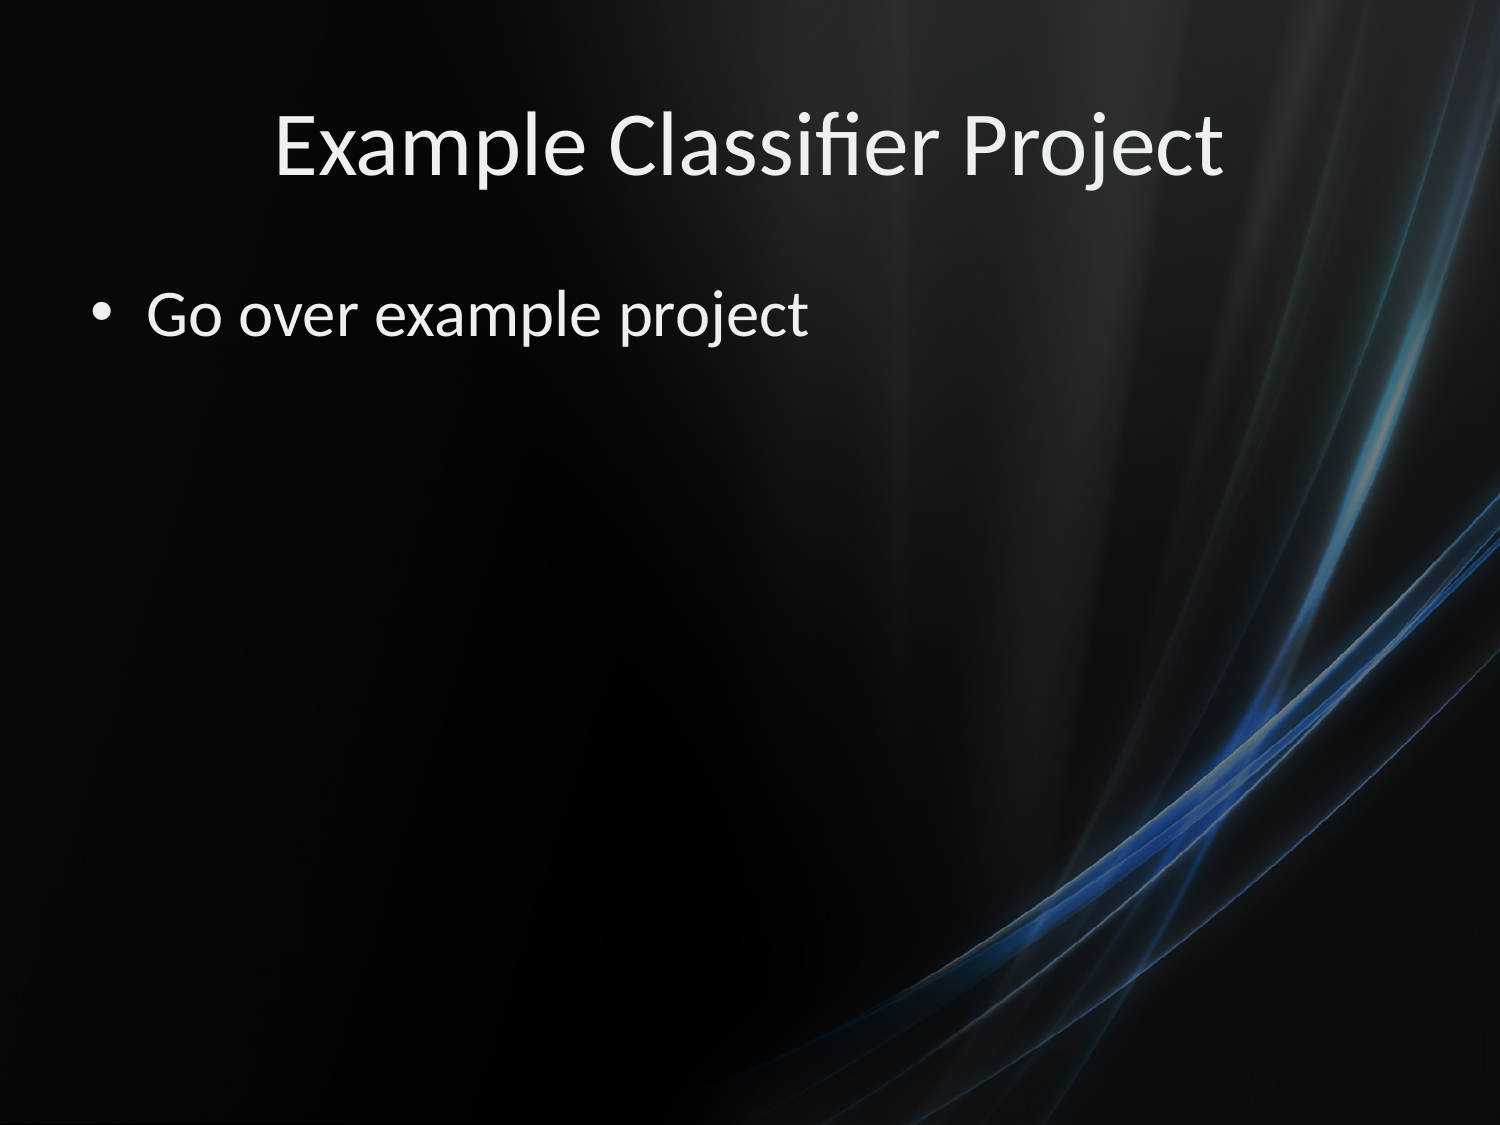

# Example Classifier Project
Go over example project